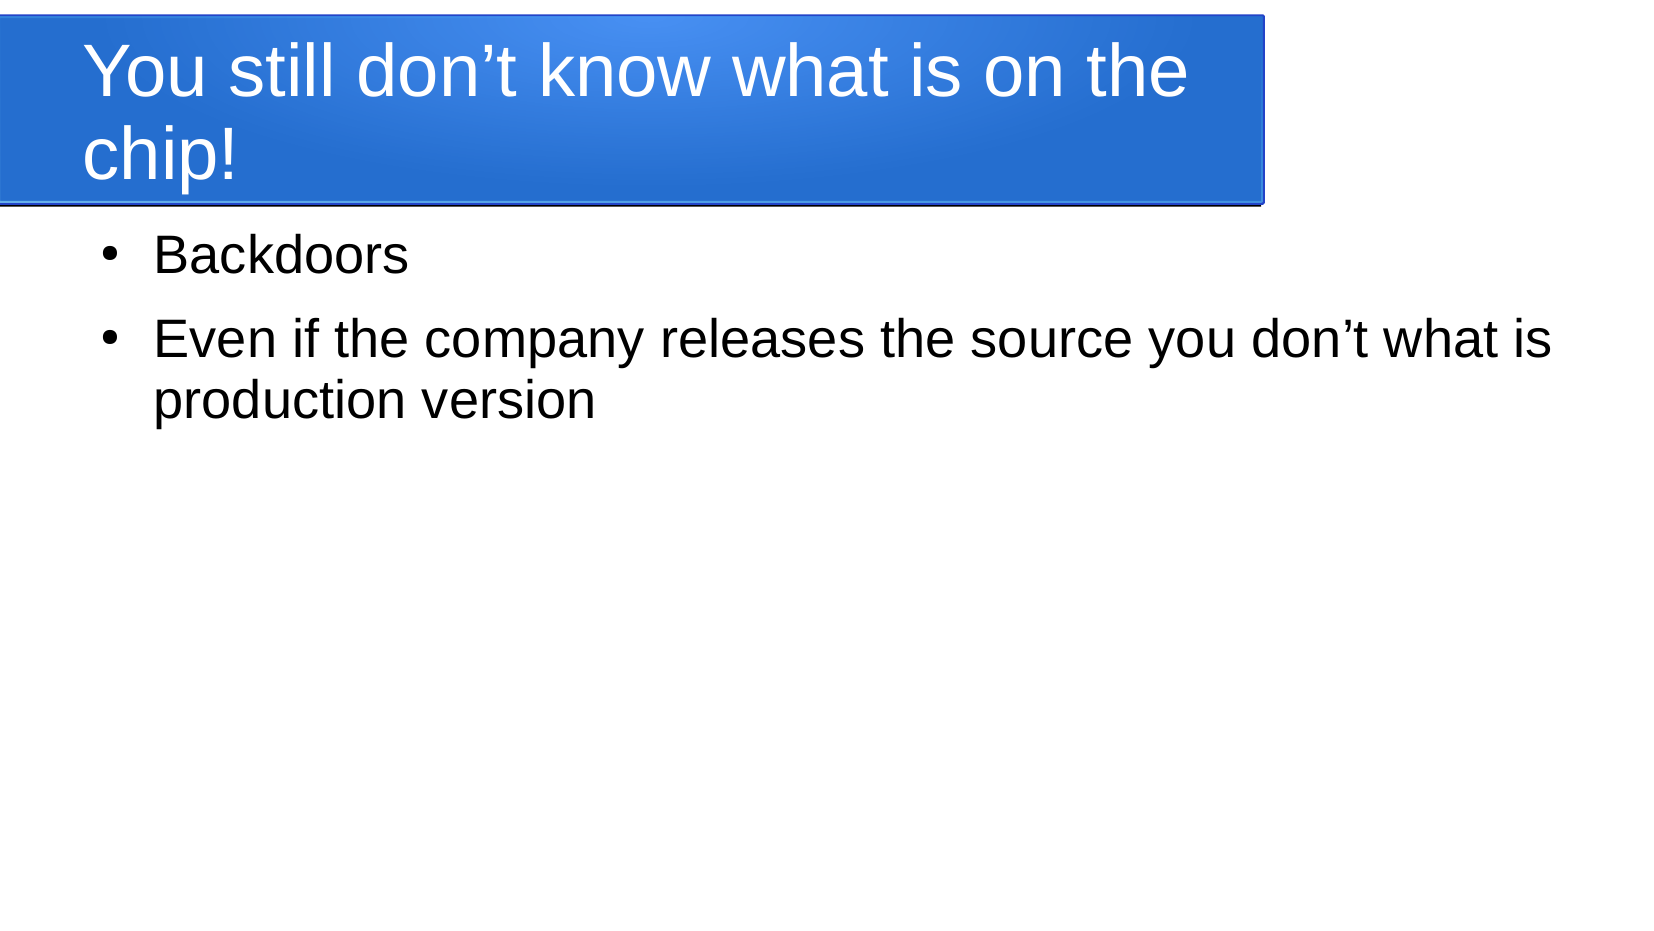

# You still don’t know what is on the chip!
Backdoors
Even if the company releases the source you don’t what is production version